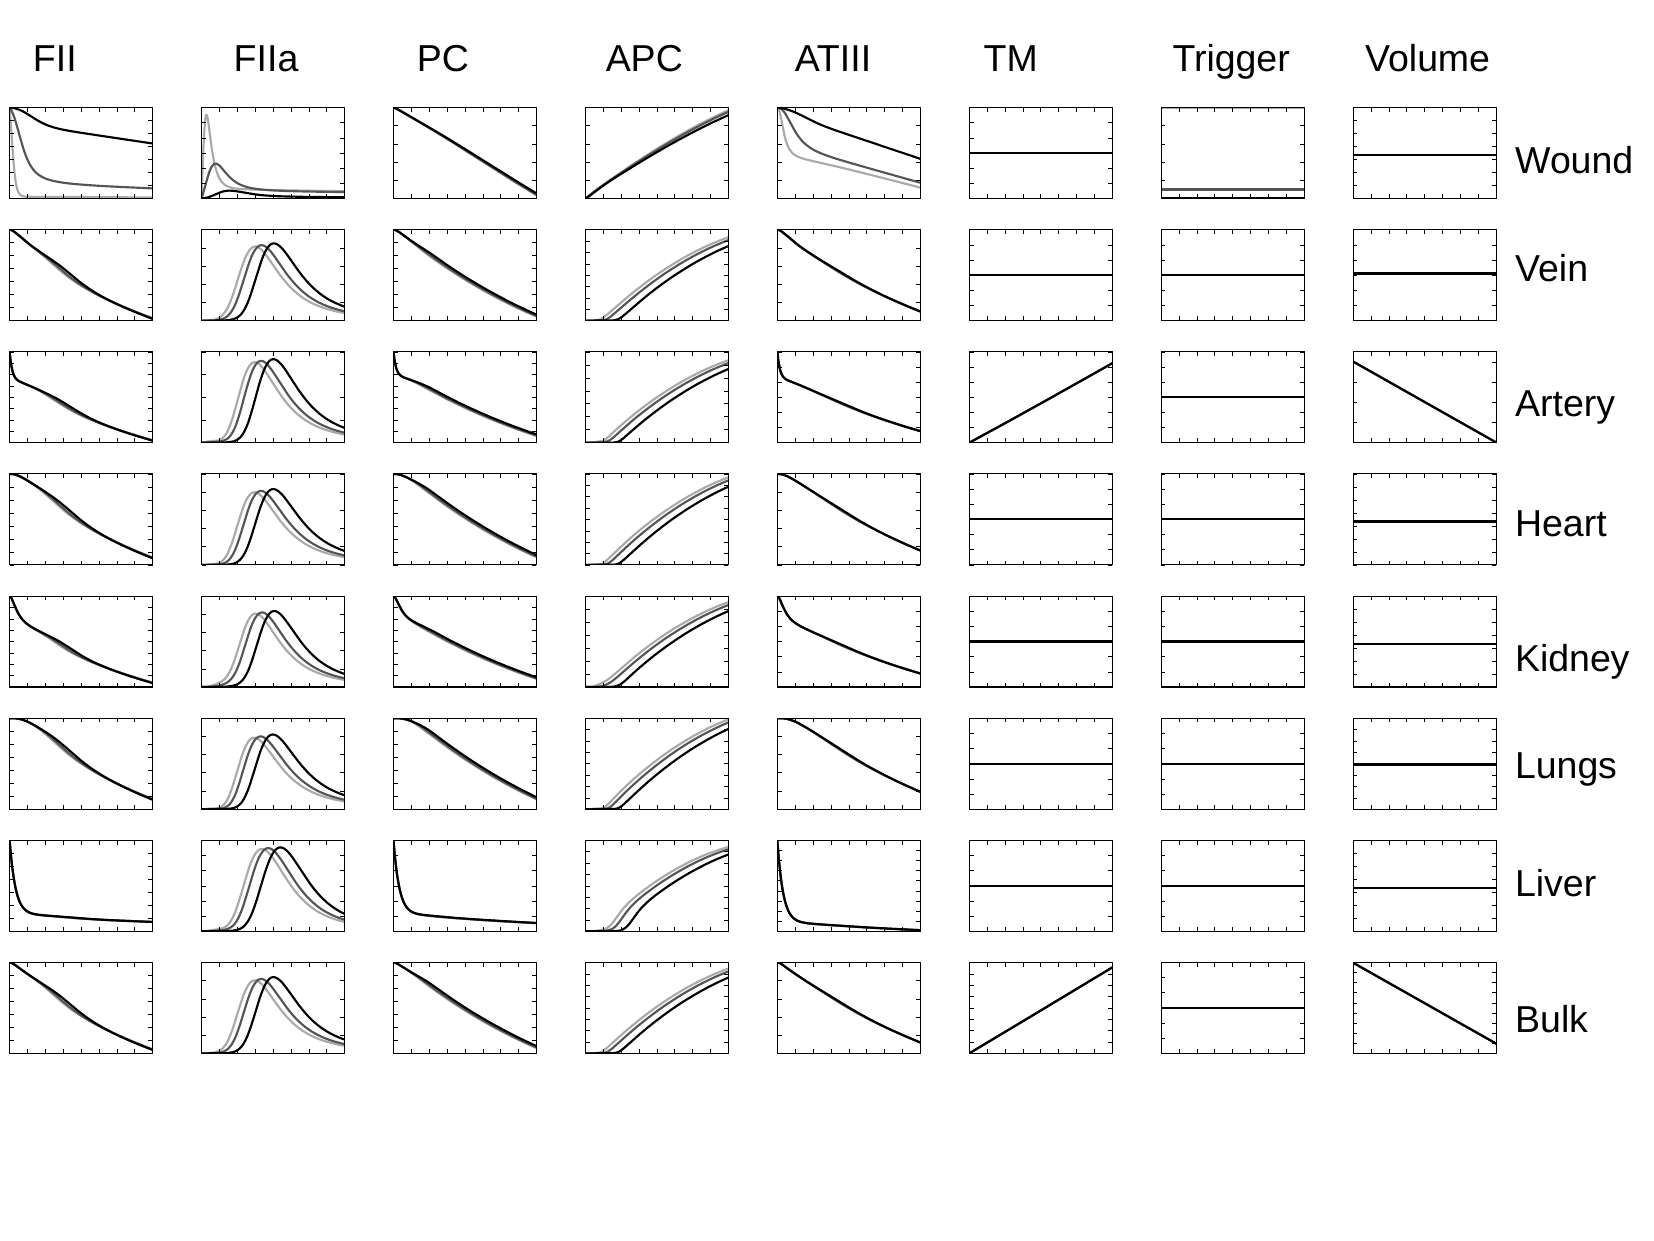

FII
Volume
FIIa
ATIII
TM
Trigger
APC
PC
Wound
Vein
Artery
Heart
Kidney
Lungs
Liver
Bulk